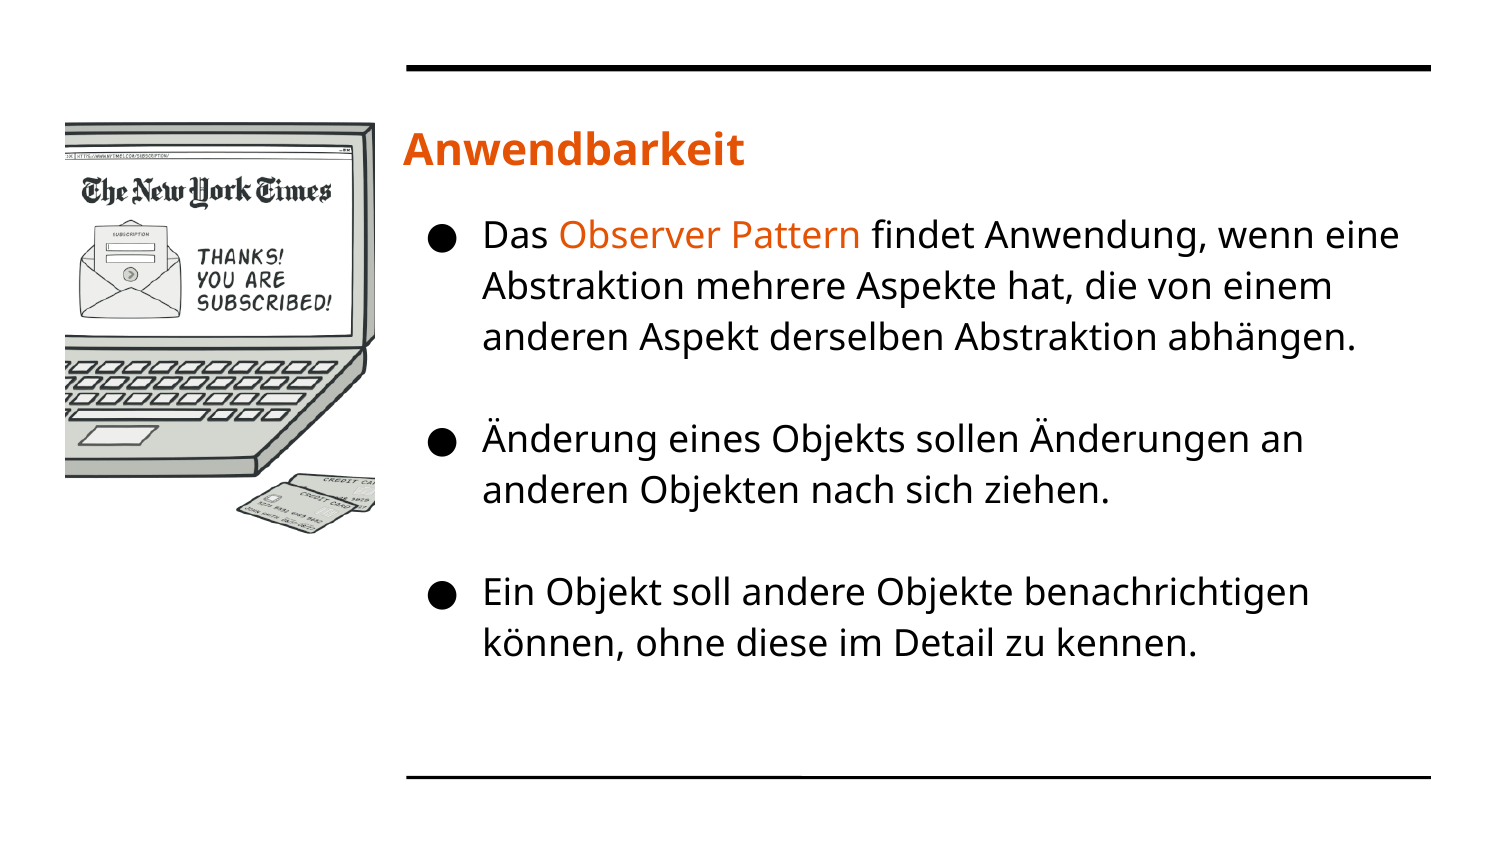

# Anwendbarkeit
Das Observer Pattern findet Anwendung, wenn eine Abstraktion mehrere Aspekte hat, die von einem anderen Aspekt derselben Abstraktion abhängen.
Änderung eines Objekts sollen Änderungen an anderen Objekten nach sich ziehen.
Ein Objekt soll andere Objekte benachrichtigen können, ohne diese im Detail zu kennen.